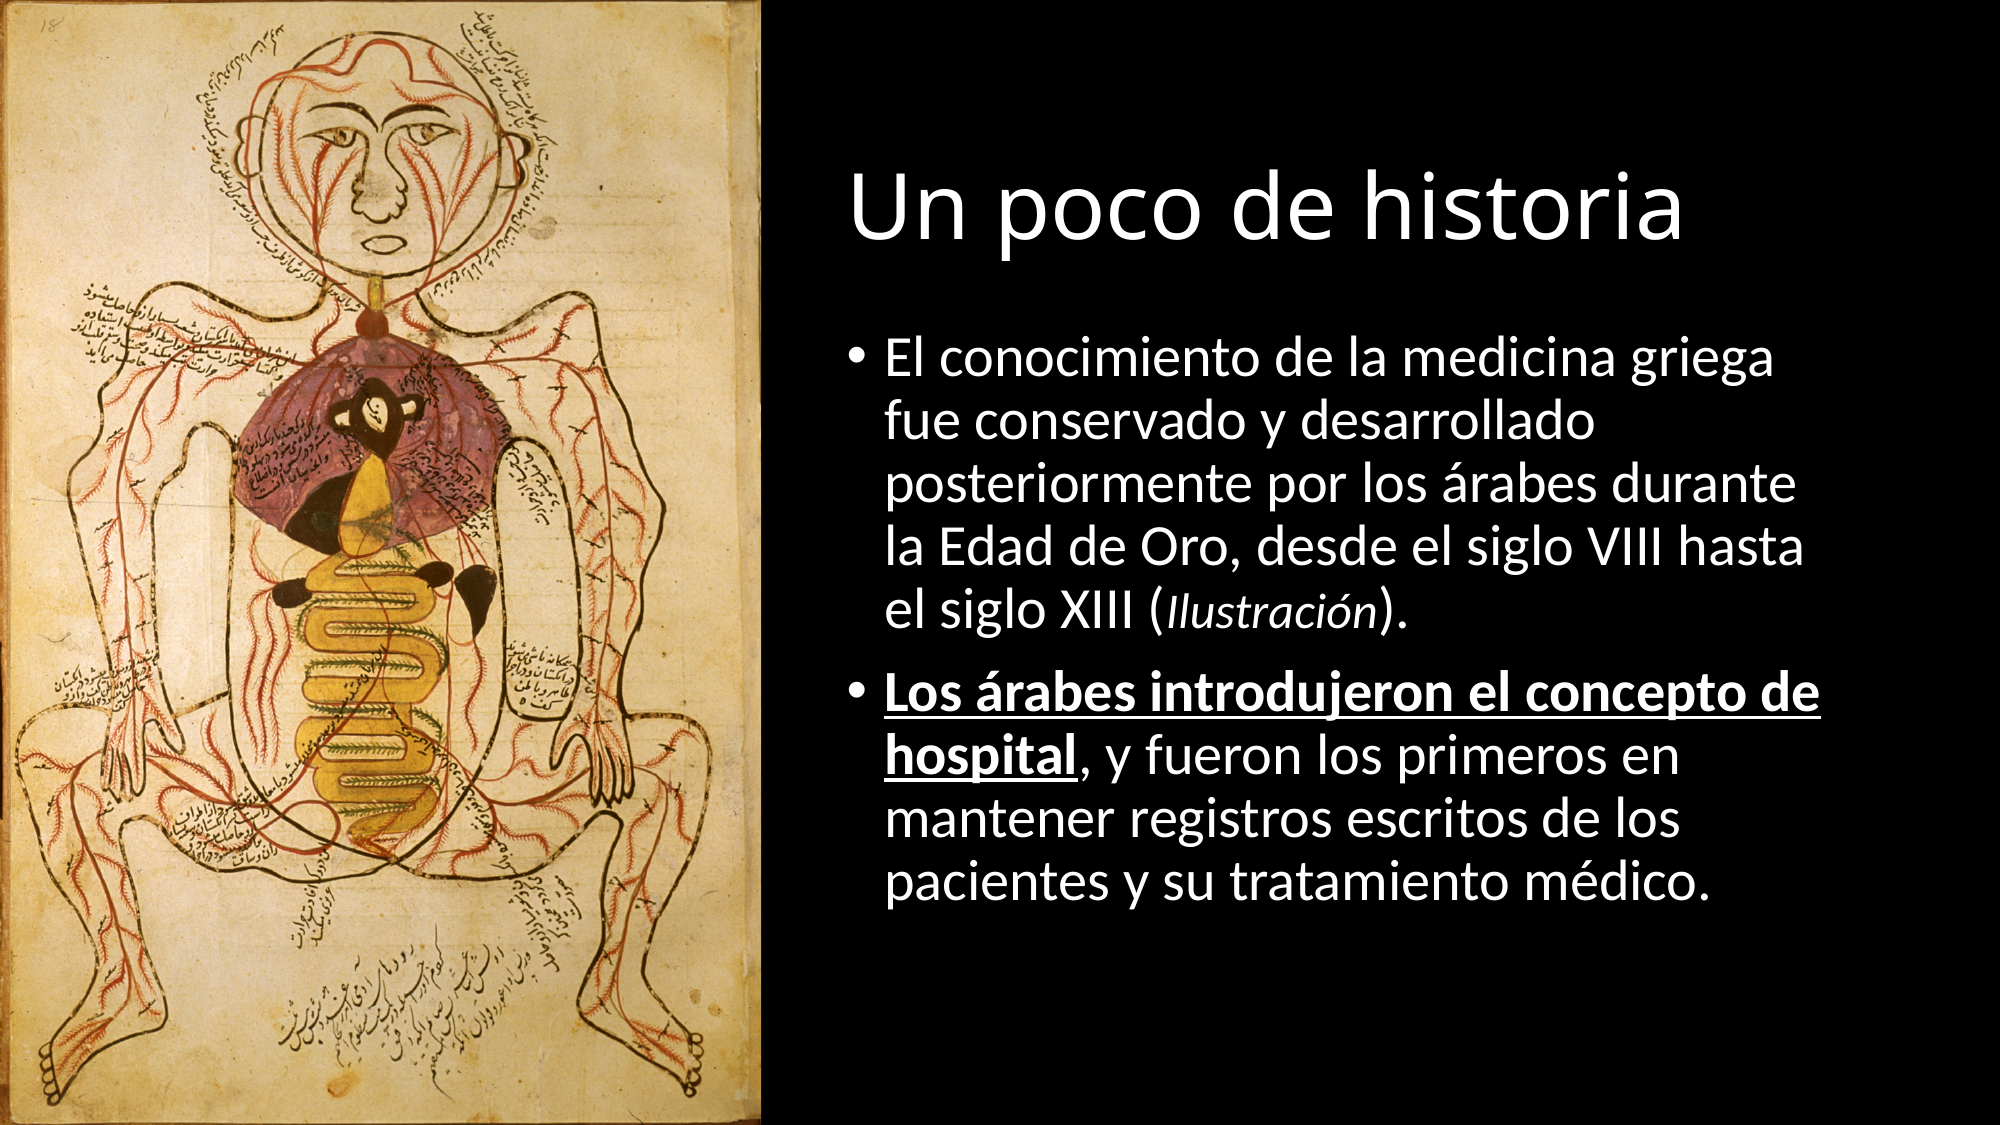

# Un poco de historia
El conocimiento de la medicina griega fue conservado y desarrollado posteriormente por los árabes durante la Edad de Oro, desde el siglo VIII hasta el siglo XIII (Ilustración).
Los árabes introdujeron el concepto de hospital, y fueron los primeros en mantener registros escritos de los pacientes y su tratamiento médico.